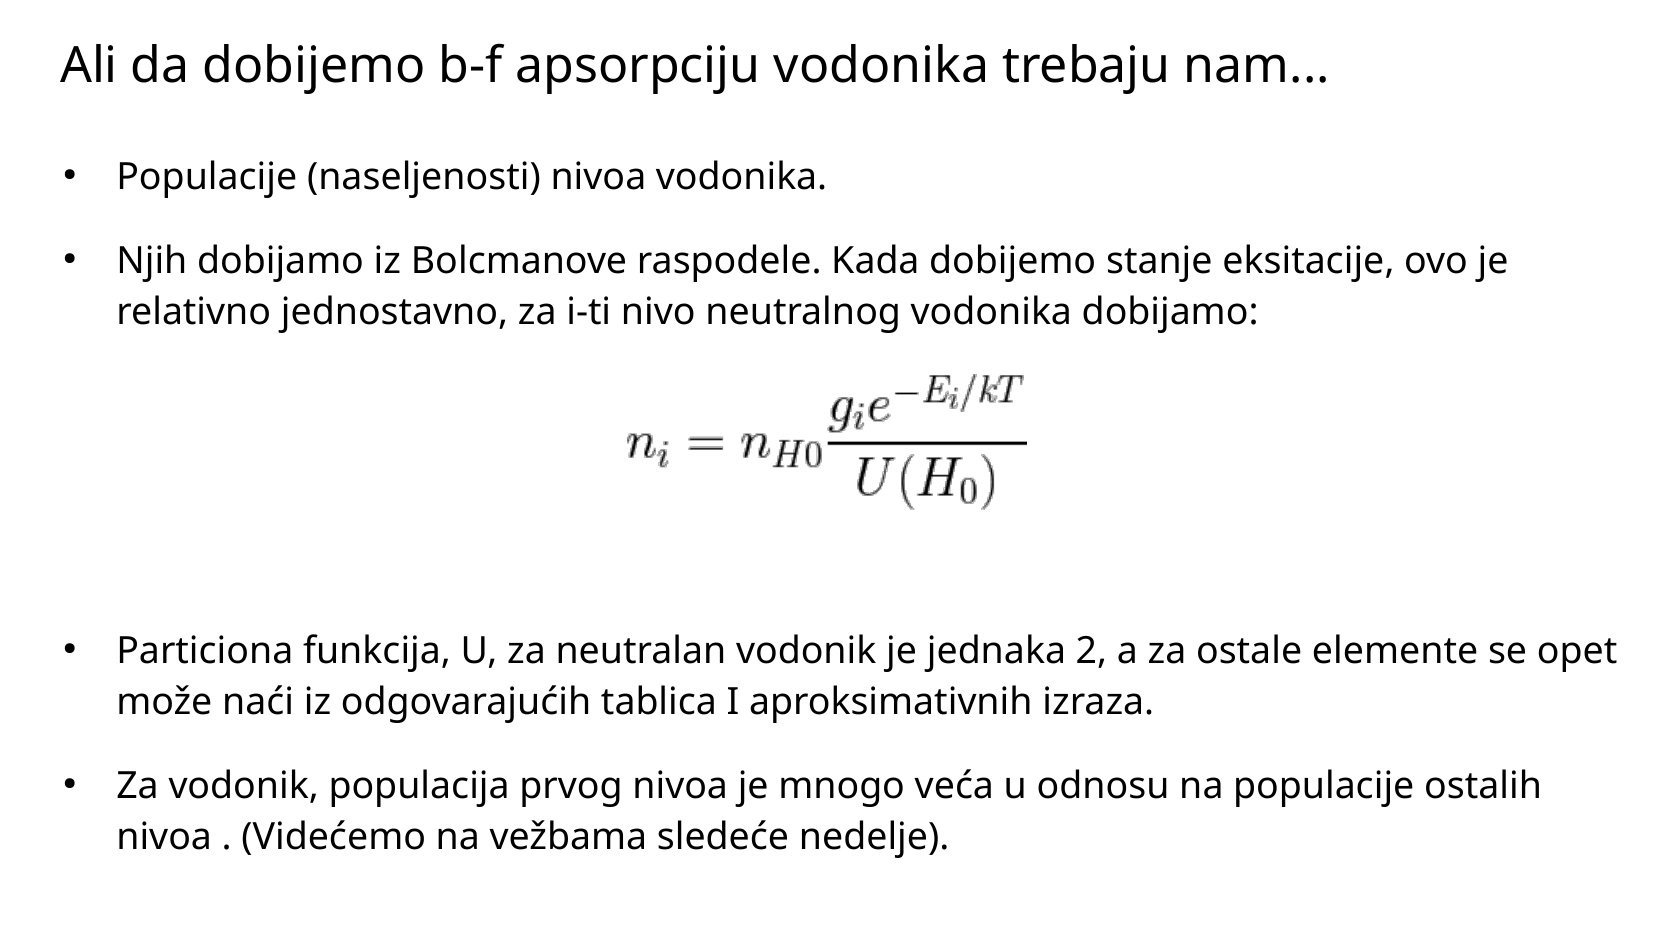

# Ali da dobijemo b-f apsorpciju vodonika trebaju nam...
Populacije (naseljenosti) nivoa vodonika.
Njih dobijamo iz Bolcmanove raspodele. Kada dobijemo stanje eksitacije, ovo je relativno jednostavno, za i-ti nivo neutralnog vodonika dobijamo:
Particiona funkcija, U, za neutralan vodonik je jednaka 2, a za ostale elemente se opet može naći iz odgovarajućih tablica I aproksimativnih izraza.
Za vodonik, populacija prvog nivoa je mnogo veća u odnosu na populacije ostalih nivoa . (Videćemo na vežbama sledeće nedelje).